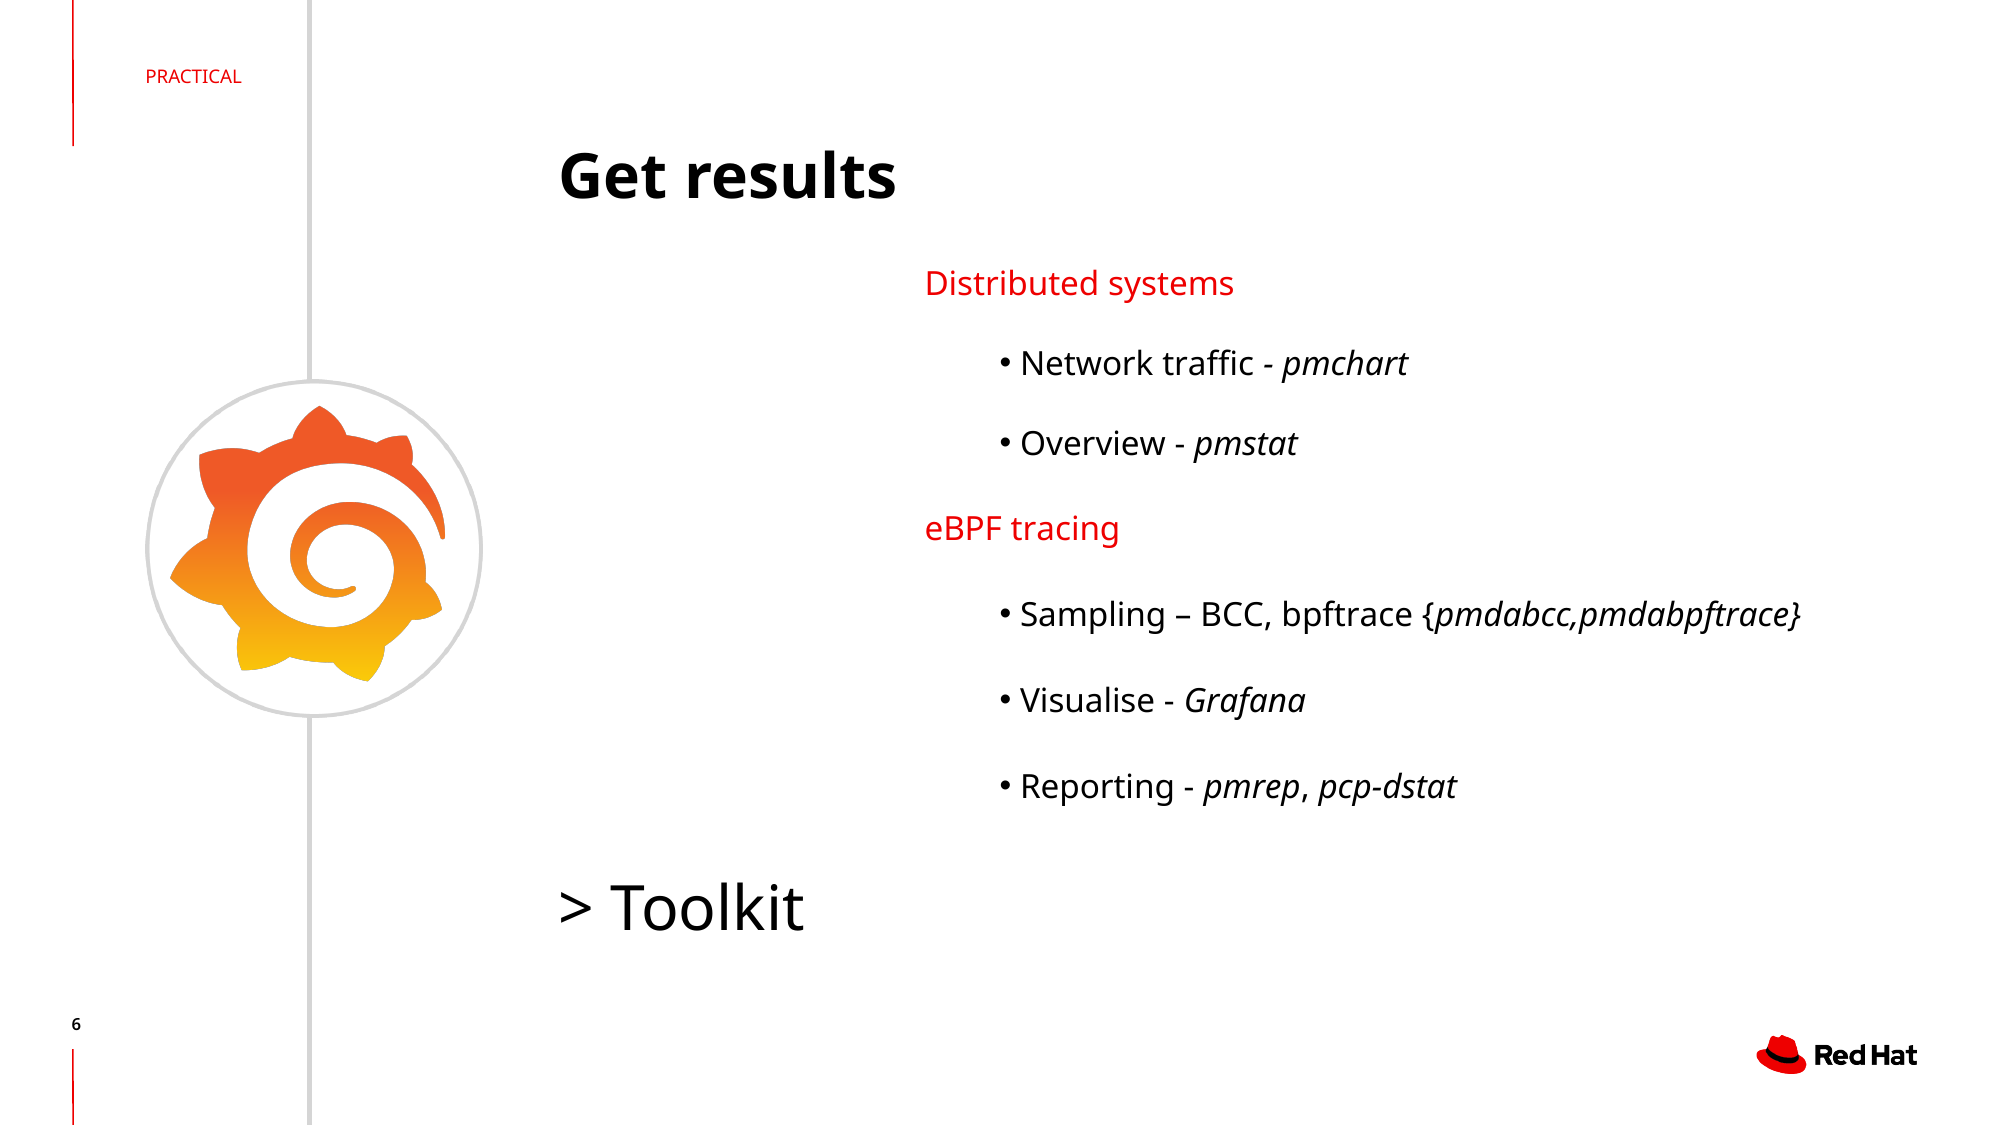

# PRACTICAL
Get results
Distributed systems
 Network traffic - pmchart
 Overview - pmstat
eBPF tracing
 Sampling – BCC, bpftrace {pmdabcc,pmdabpftrace}
 Visualise - Grafana
 Reporting - pmrep, pcp-dstat
> Toolkit
6